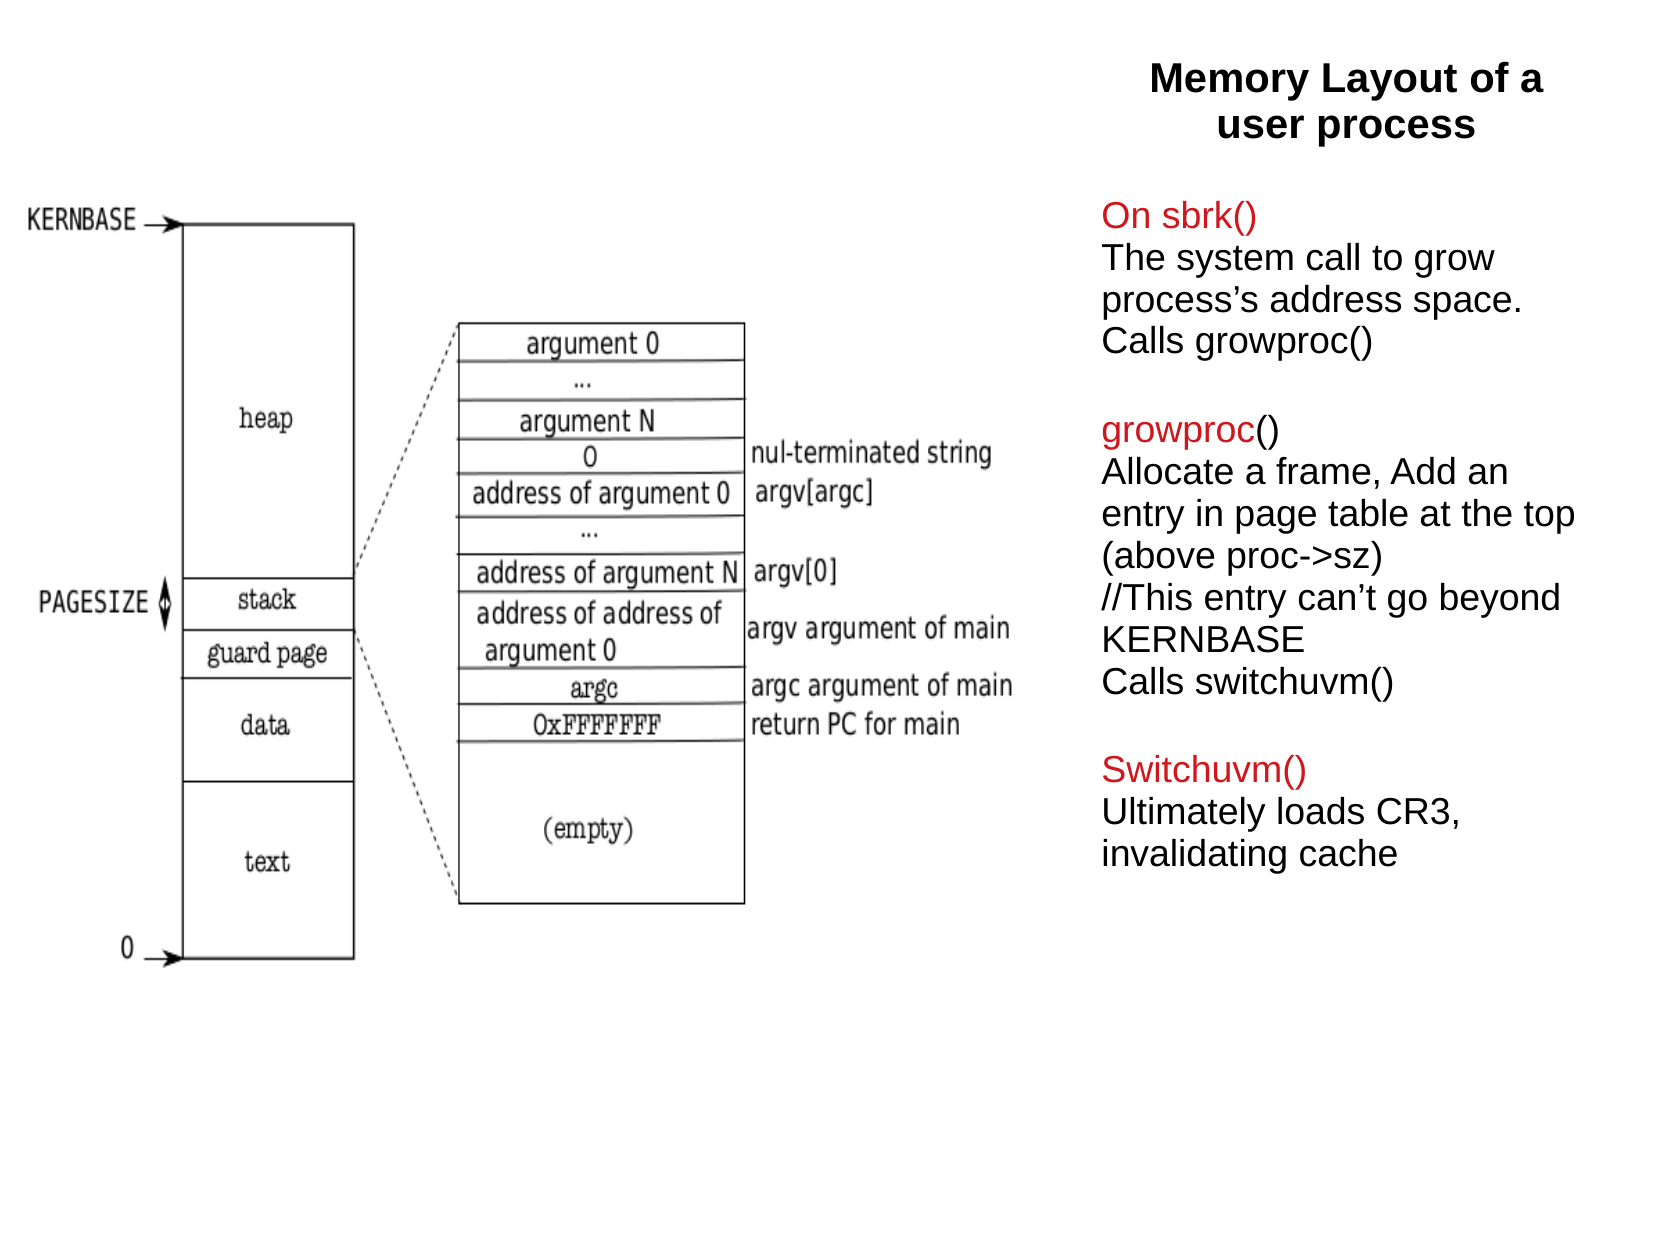

Memory Layout of a user process
On sbrk()
The system call to grow process’s address space. Calls growproc()
growproc()
Allocate a frame, Add an entry in page table at the top (above proc->sz)
//This entry can’t go beyond KERNBASE
Calls switchuvm()
Switchuvm()
Ultimately loads CR3, invalidating cache